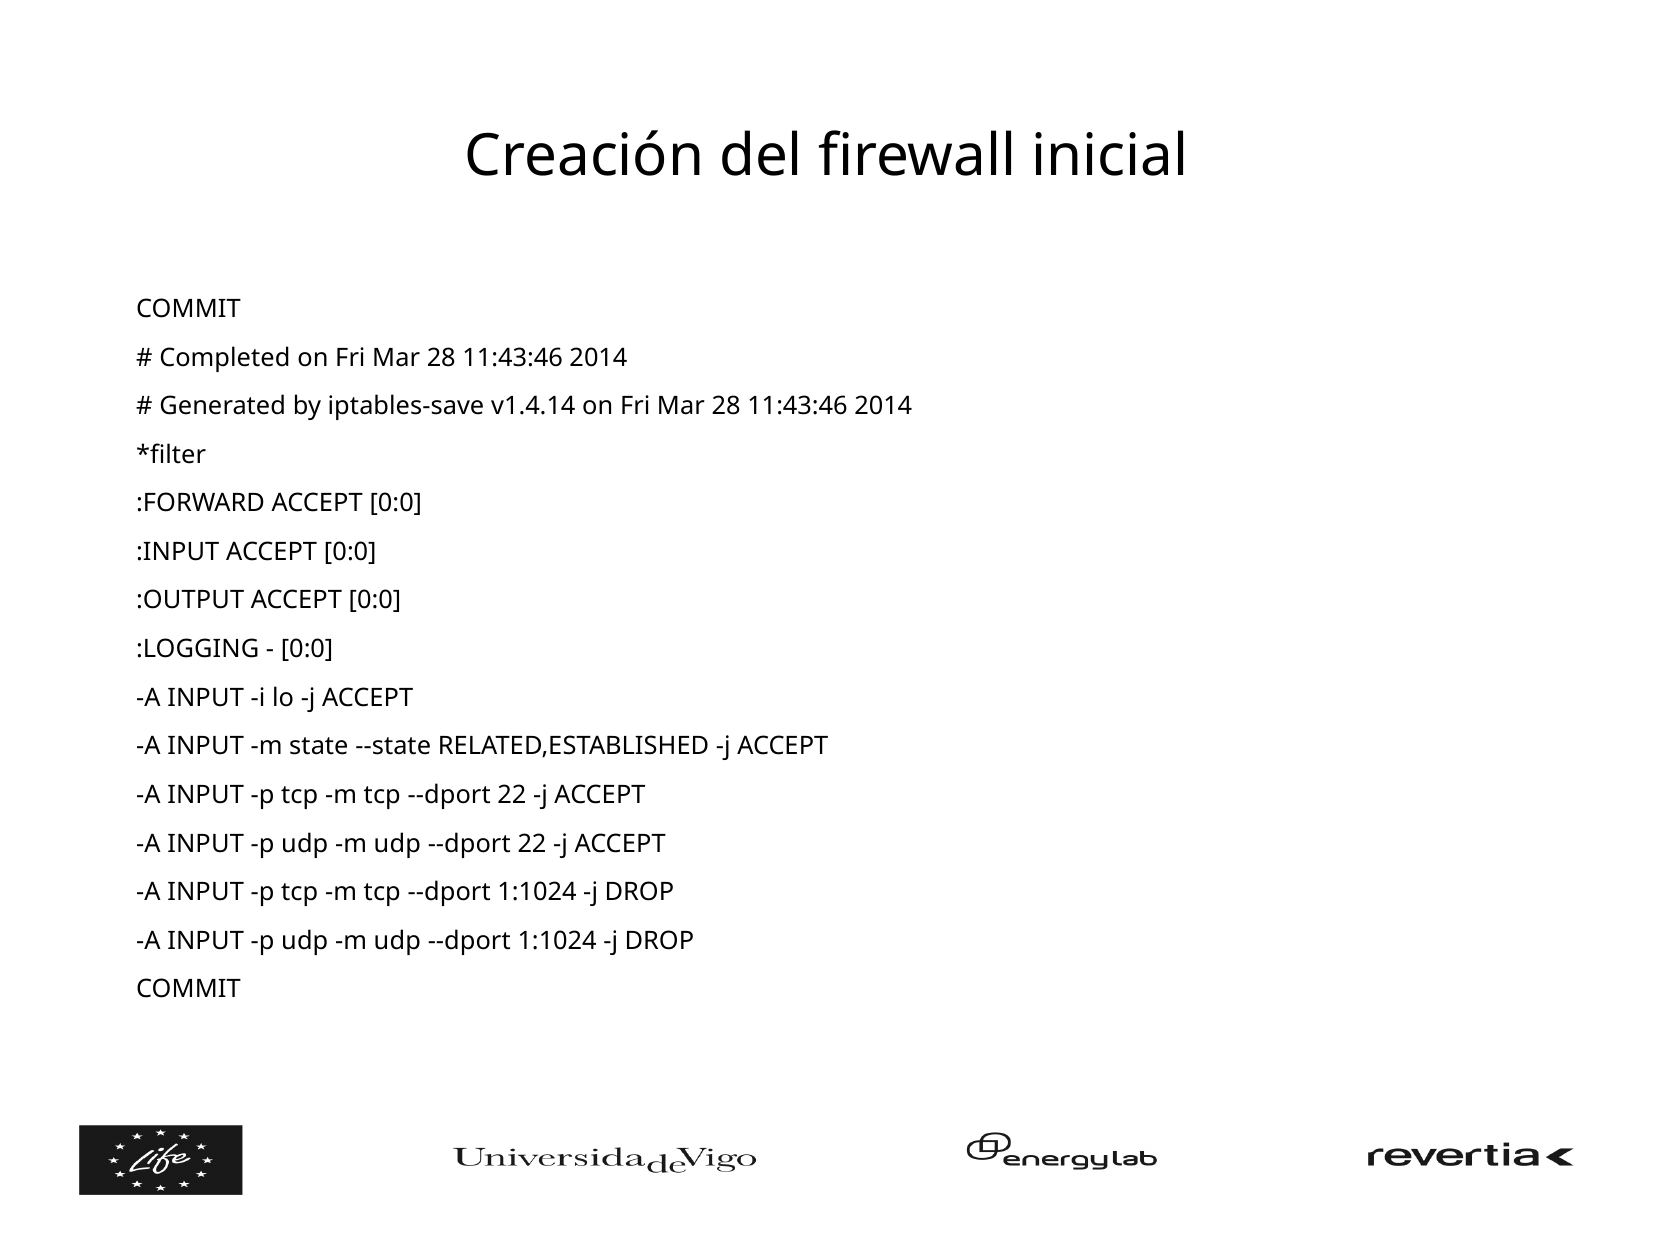

# Creación del firewall inicial
 COMMIT
 # Completed on Fri Mar 28 11:43:46 2014
 # Generated by iptables-save v1.4.14 on Fri Mar 28 11:43:46 2014
 *filter
 :FORWARD ACCEPT [0:0]
 :INPUT ACCEPT [0:0]
 :OUTPUT ACCEPT [0:0]
 :LOGGING - [0:0]
 -A INPUT -i lo -j ACCEPT
 -A INPUT -m state --state RELATED,ESTABLISHED -j ACCEPT
 -A INPUT -p tcp -m tcp --dport 22 -j ACCEPT
 -A INPUT -p udp -m udp --dport 22 -j ACCEPT
 -A INPUT -p tcp -m tcp --dport 1:1024 -j DROP
 -A INPUT -p udp -m udp --dport 1:1024 -j DROP
 COMMIT